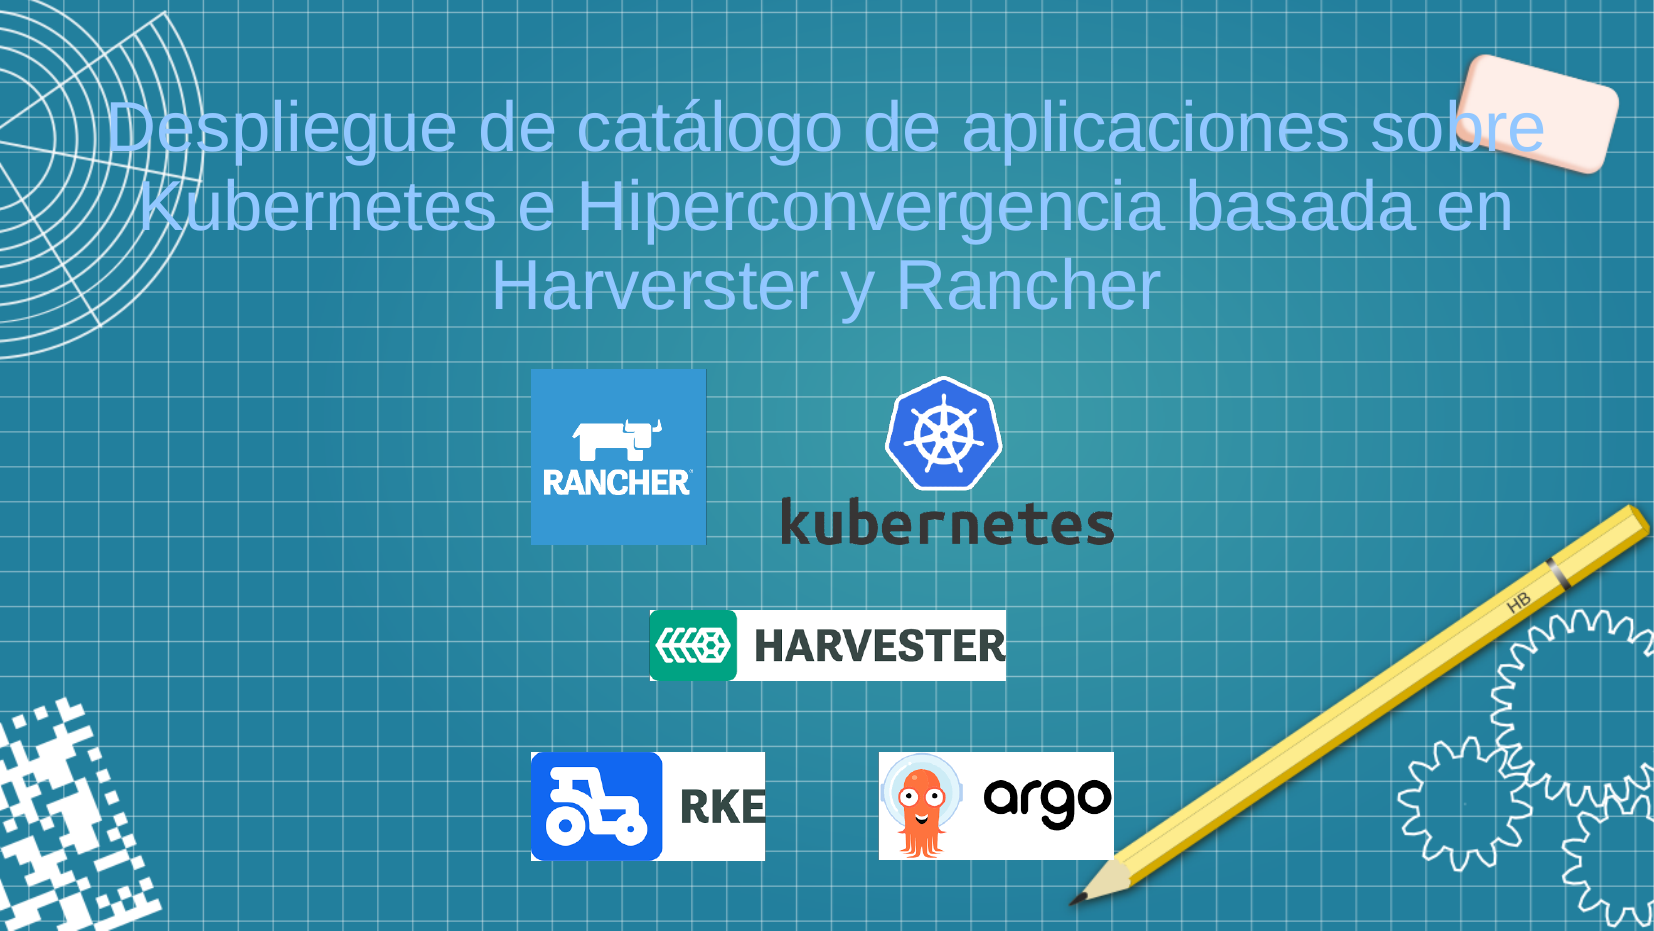

# Despliegue de catálogo de aplicaciones sobre Kubernetes e Hiperconvergencia basada en Harverster y Rancher